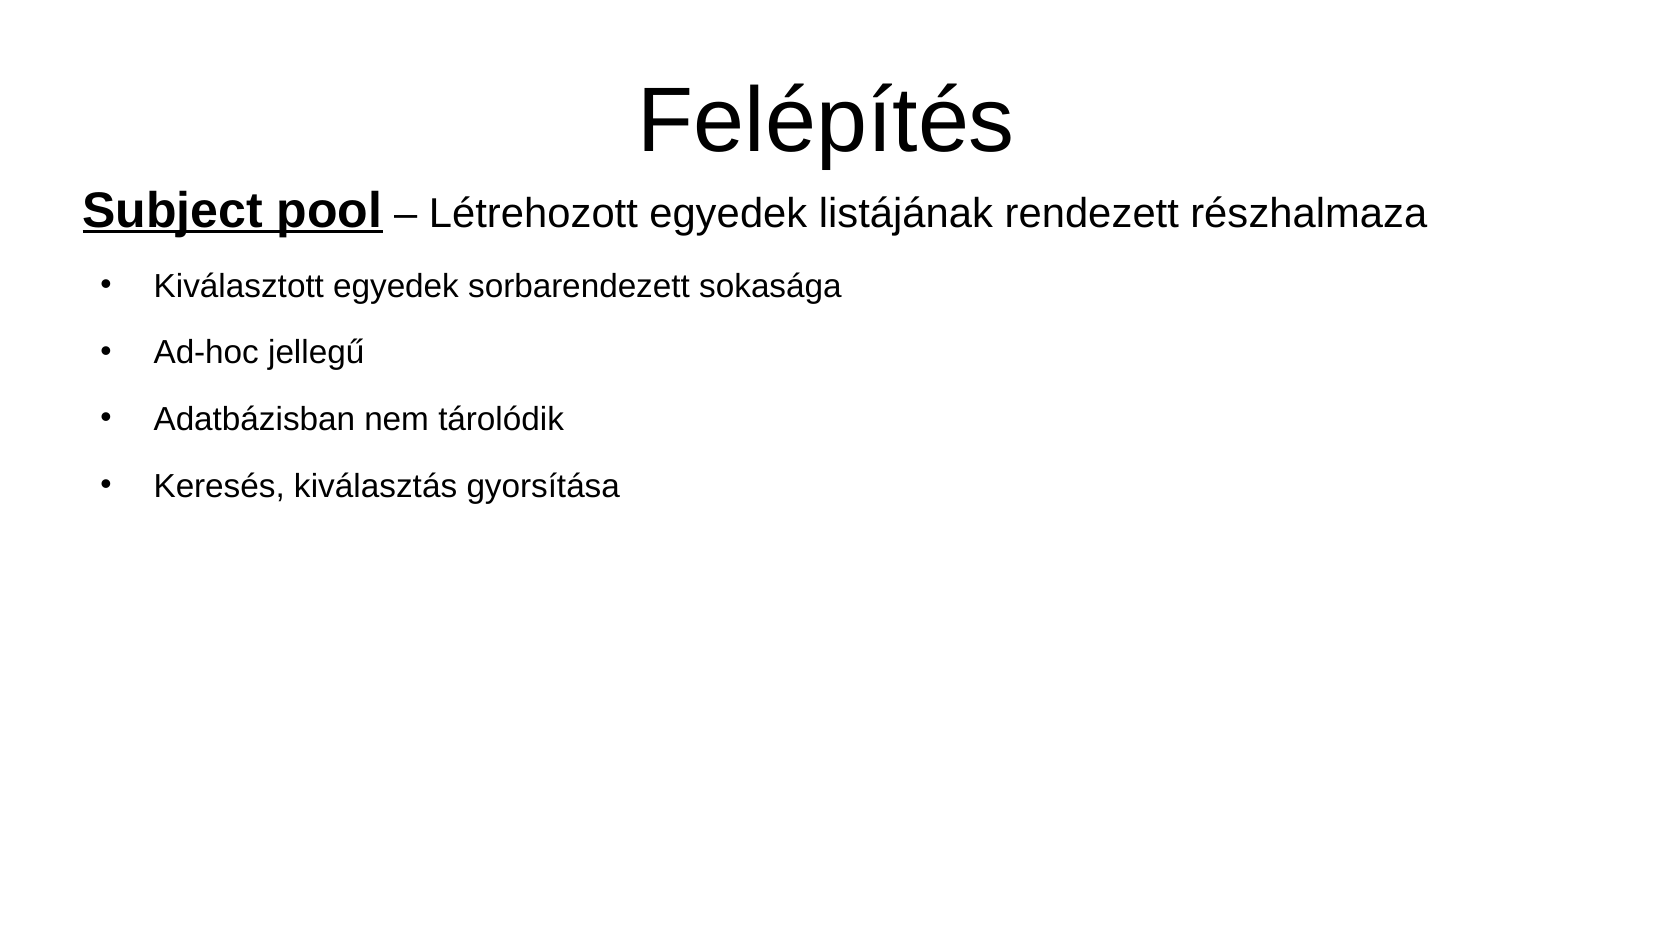

Felépítés
# Subject pool – Létrehozott egyedek listájának rendezett részhalmaza
Kiválasztott egyedek sorbarendezett sokasága
Ad-hoc jellegű
Adatbázisban nem tárolódik
Keresés, kiválasztás gyorsítása